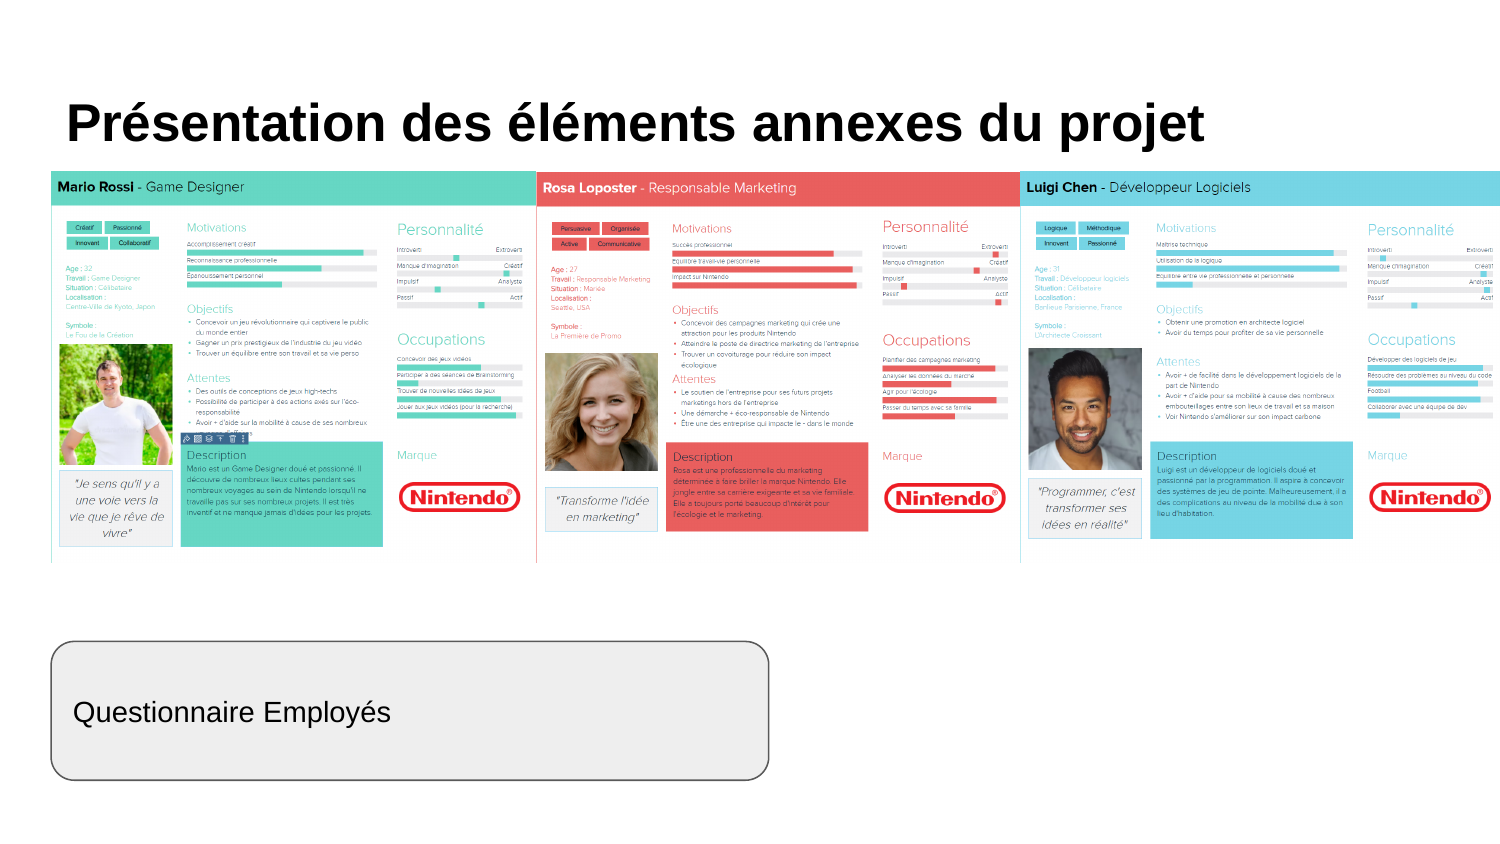

# Présentation des éléments annexes du projet
Questionnaire Employés